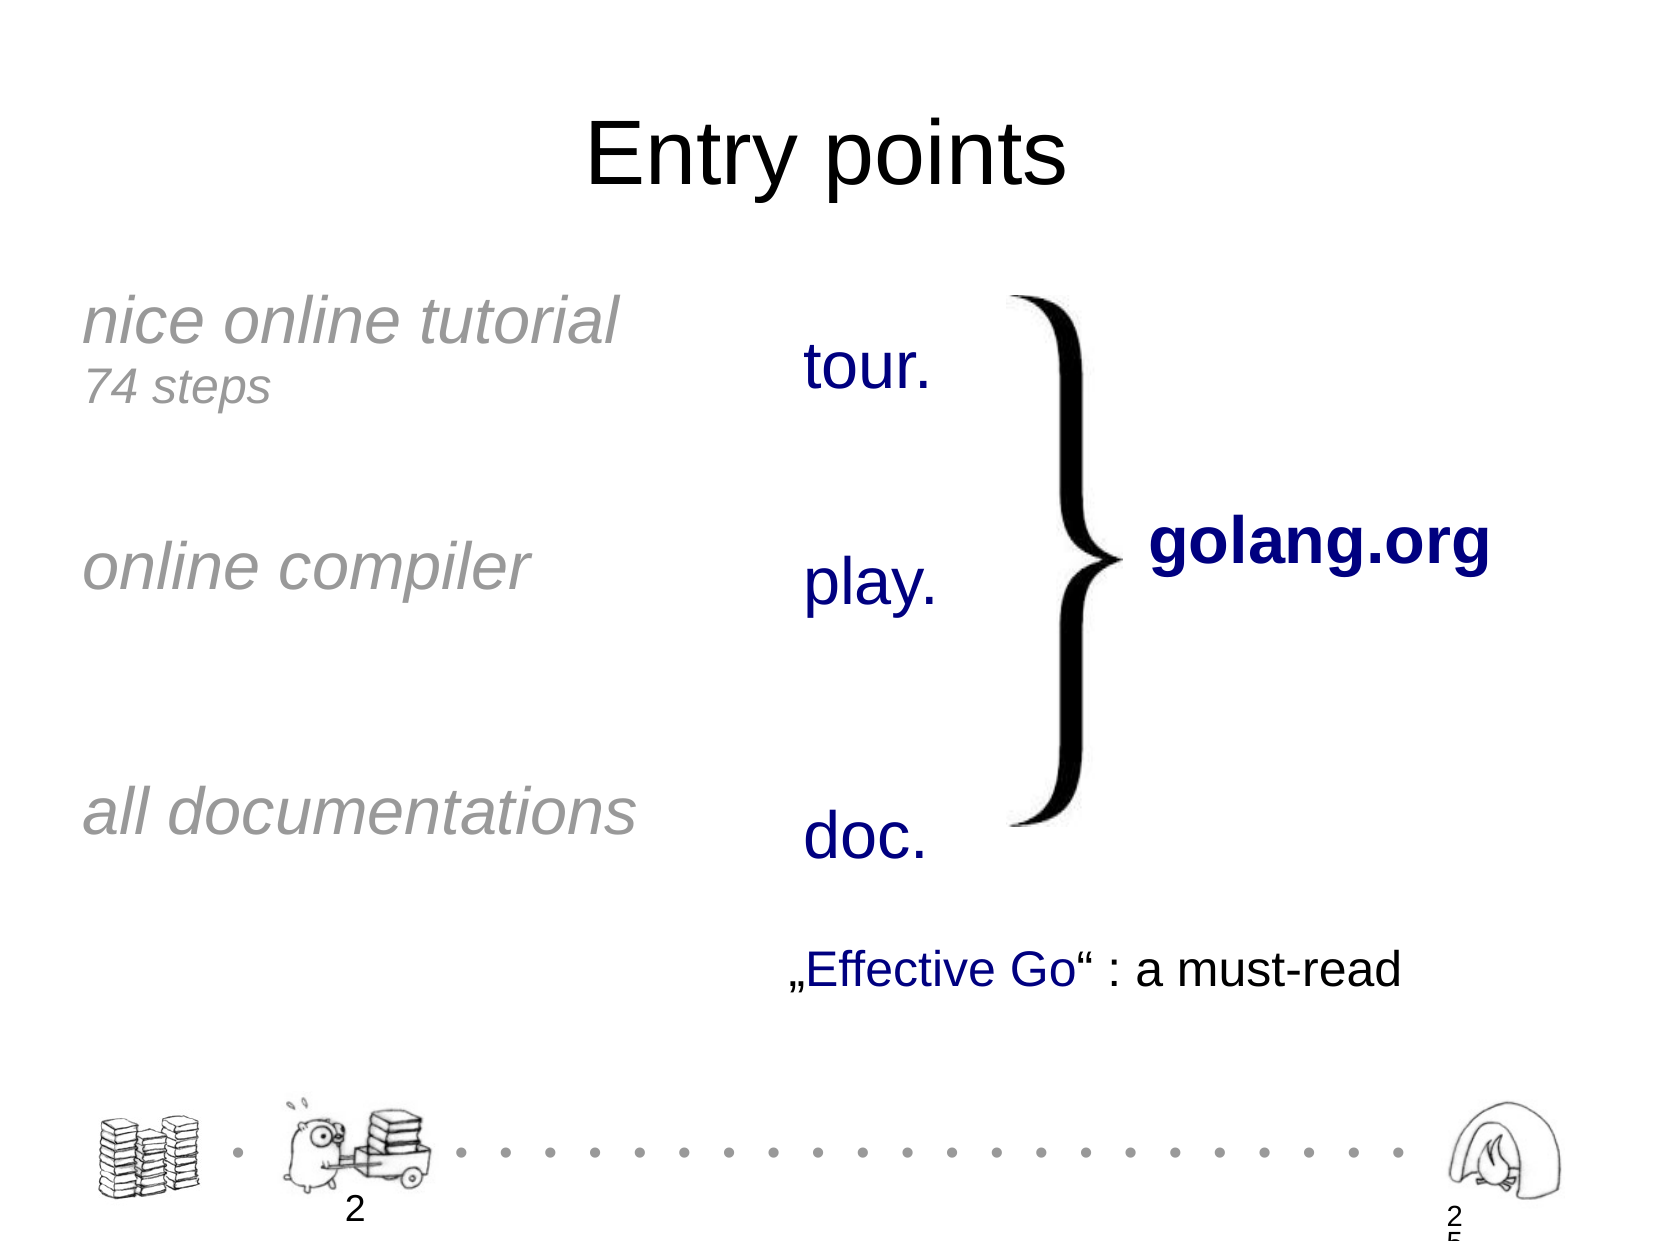

# Entry points
nice online tutorial
74 steps
online compiler
all documentations
tour.
play.
doc.
golang.org
„Effective Go“ : a must-read